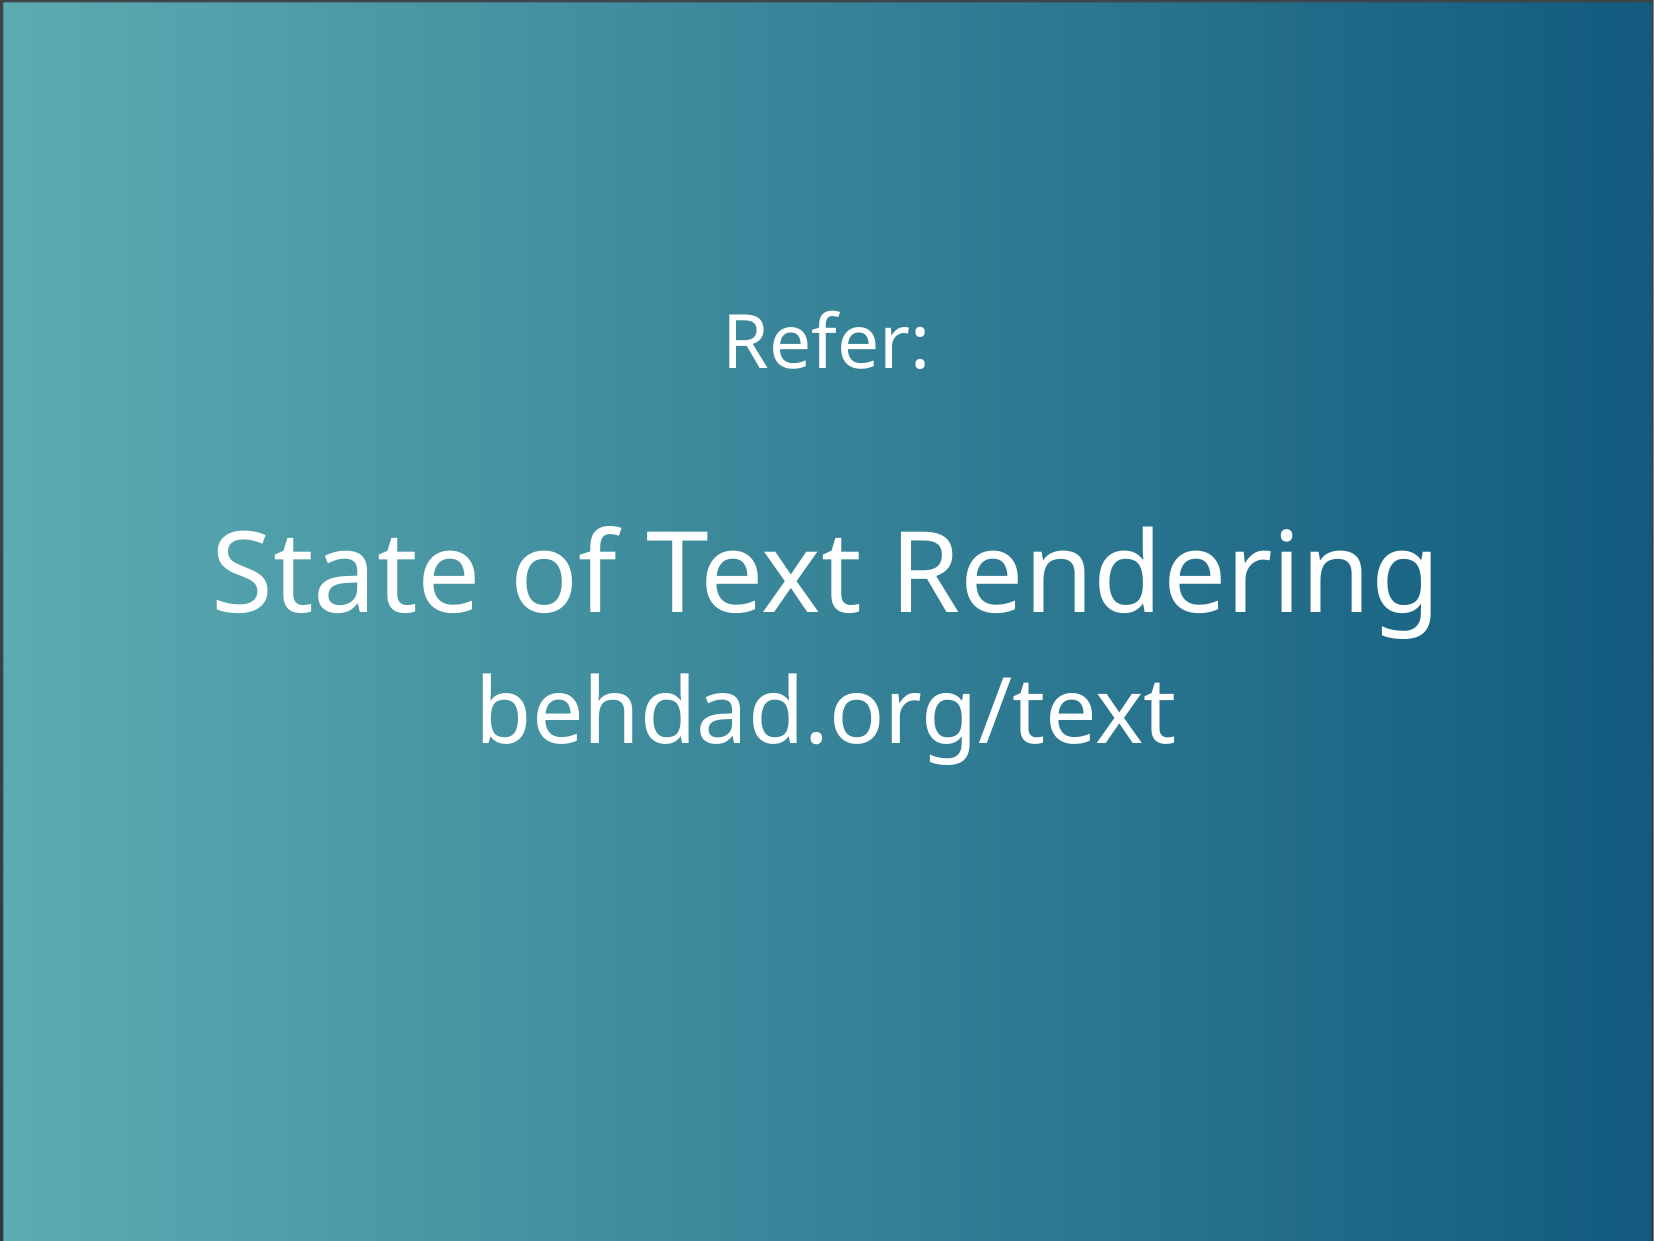

# Refer:
State of Text Rendering
behdad.org/text